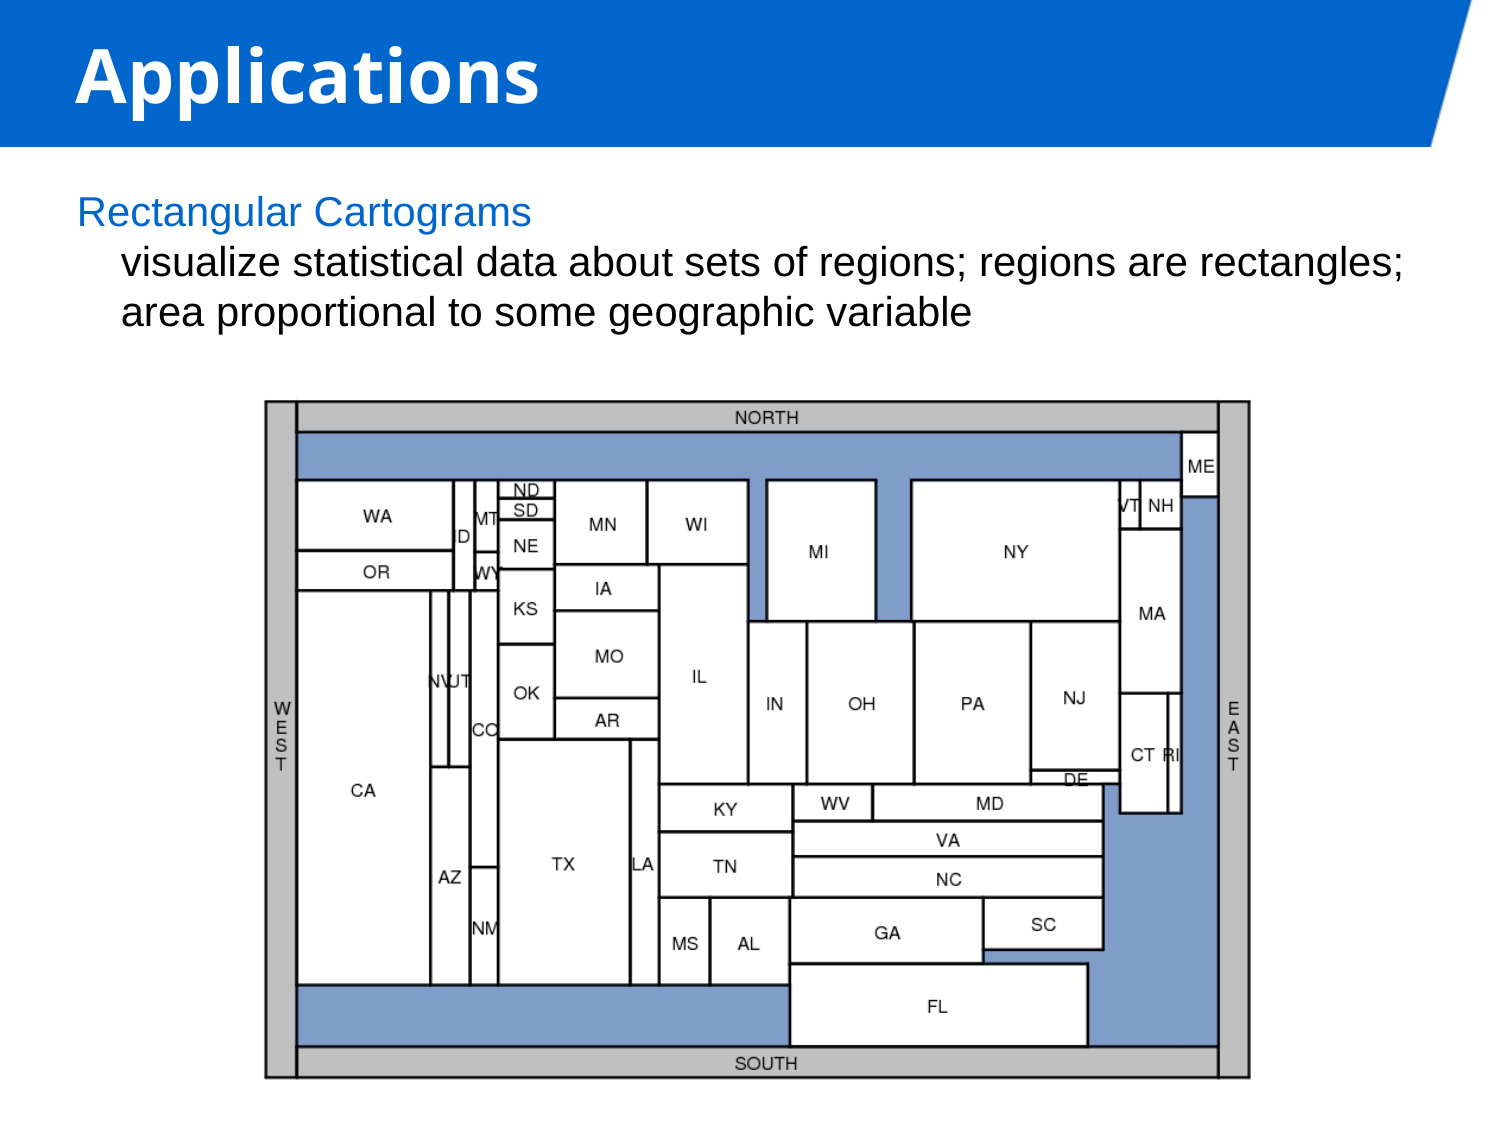

# Applications
Rectangular Cartograms
visualize statistical data about sets of regions; regions are rectangles; area proportional to some geographic variable